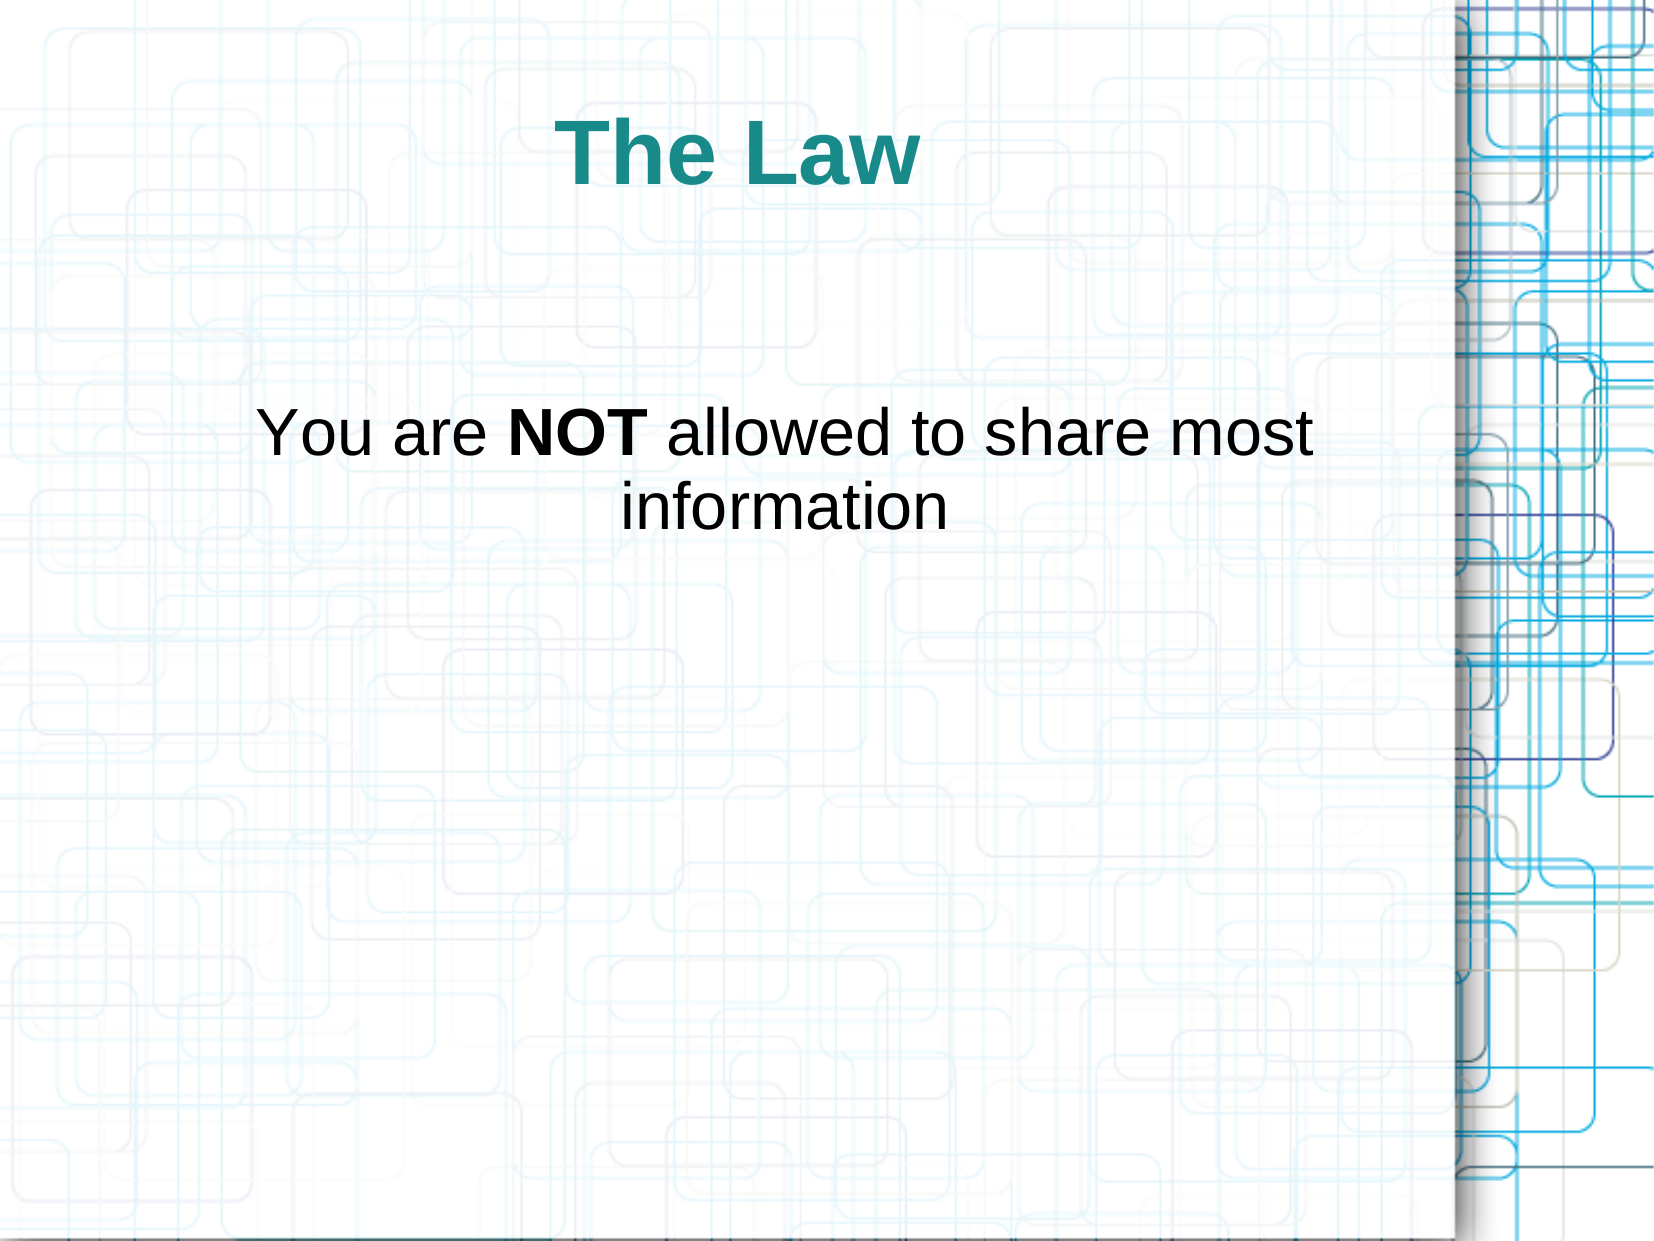

# The Law
You are NOT allowed to share most information